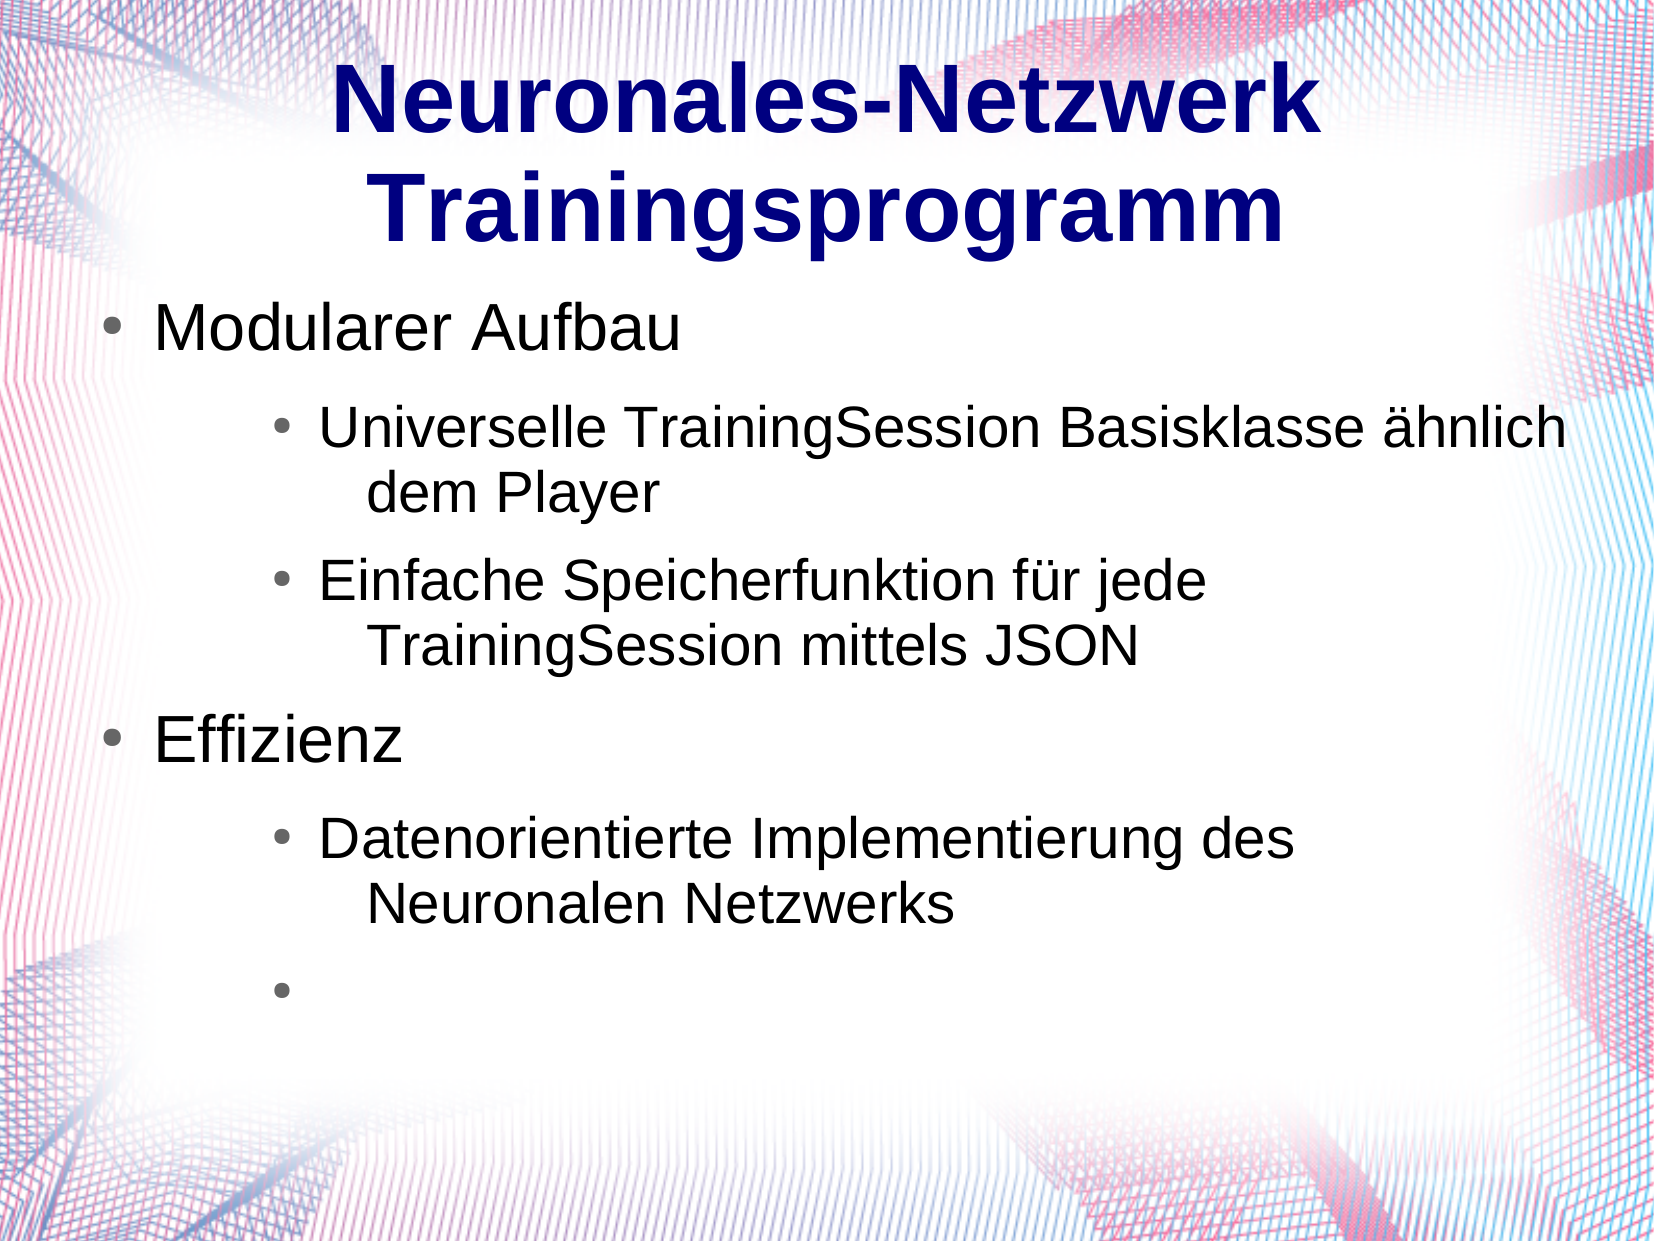

# Neuronales-Netzwerk Trainingsprogramm
Modularer Aufbau
Universelle TrainingSession Basisklasse ähnlich dem Player
Einfache Speicherfunktion für jede TrainingSession mittels JSON
Effizienz
Datenorientierte Implementierung des Neuronalen Netzwerks